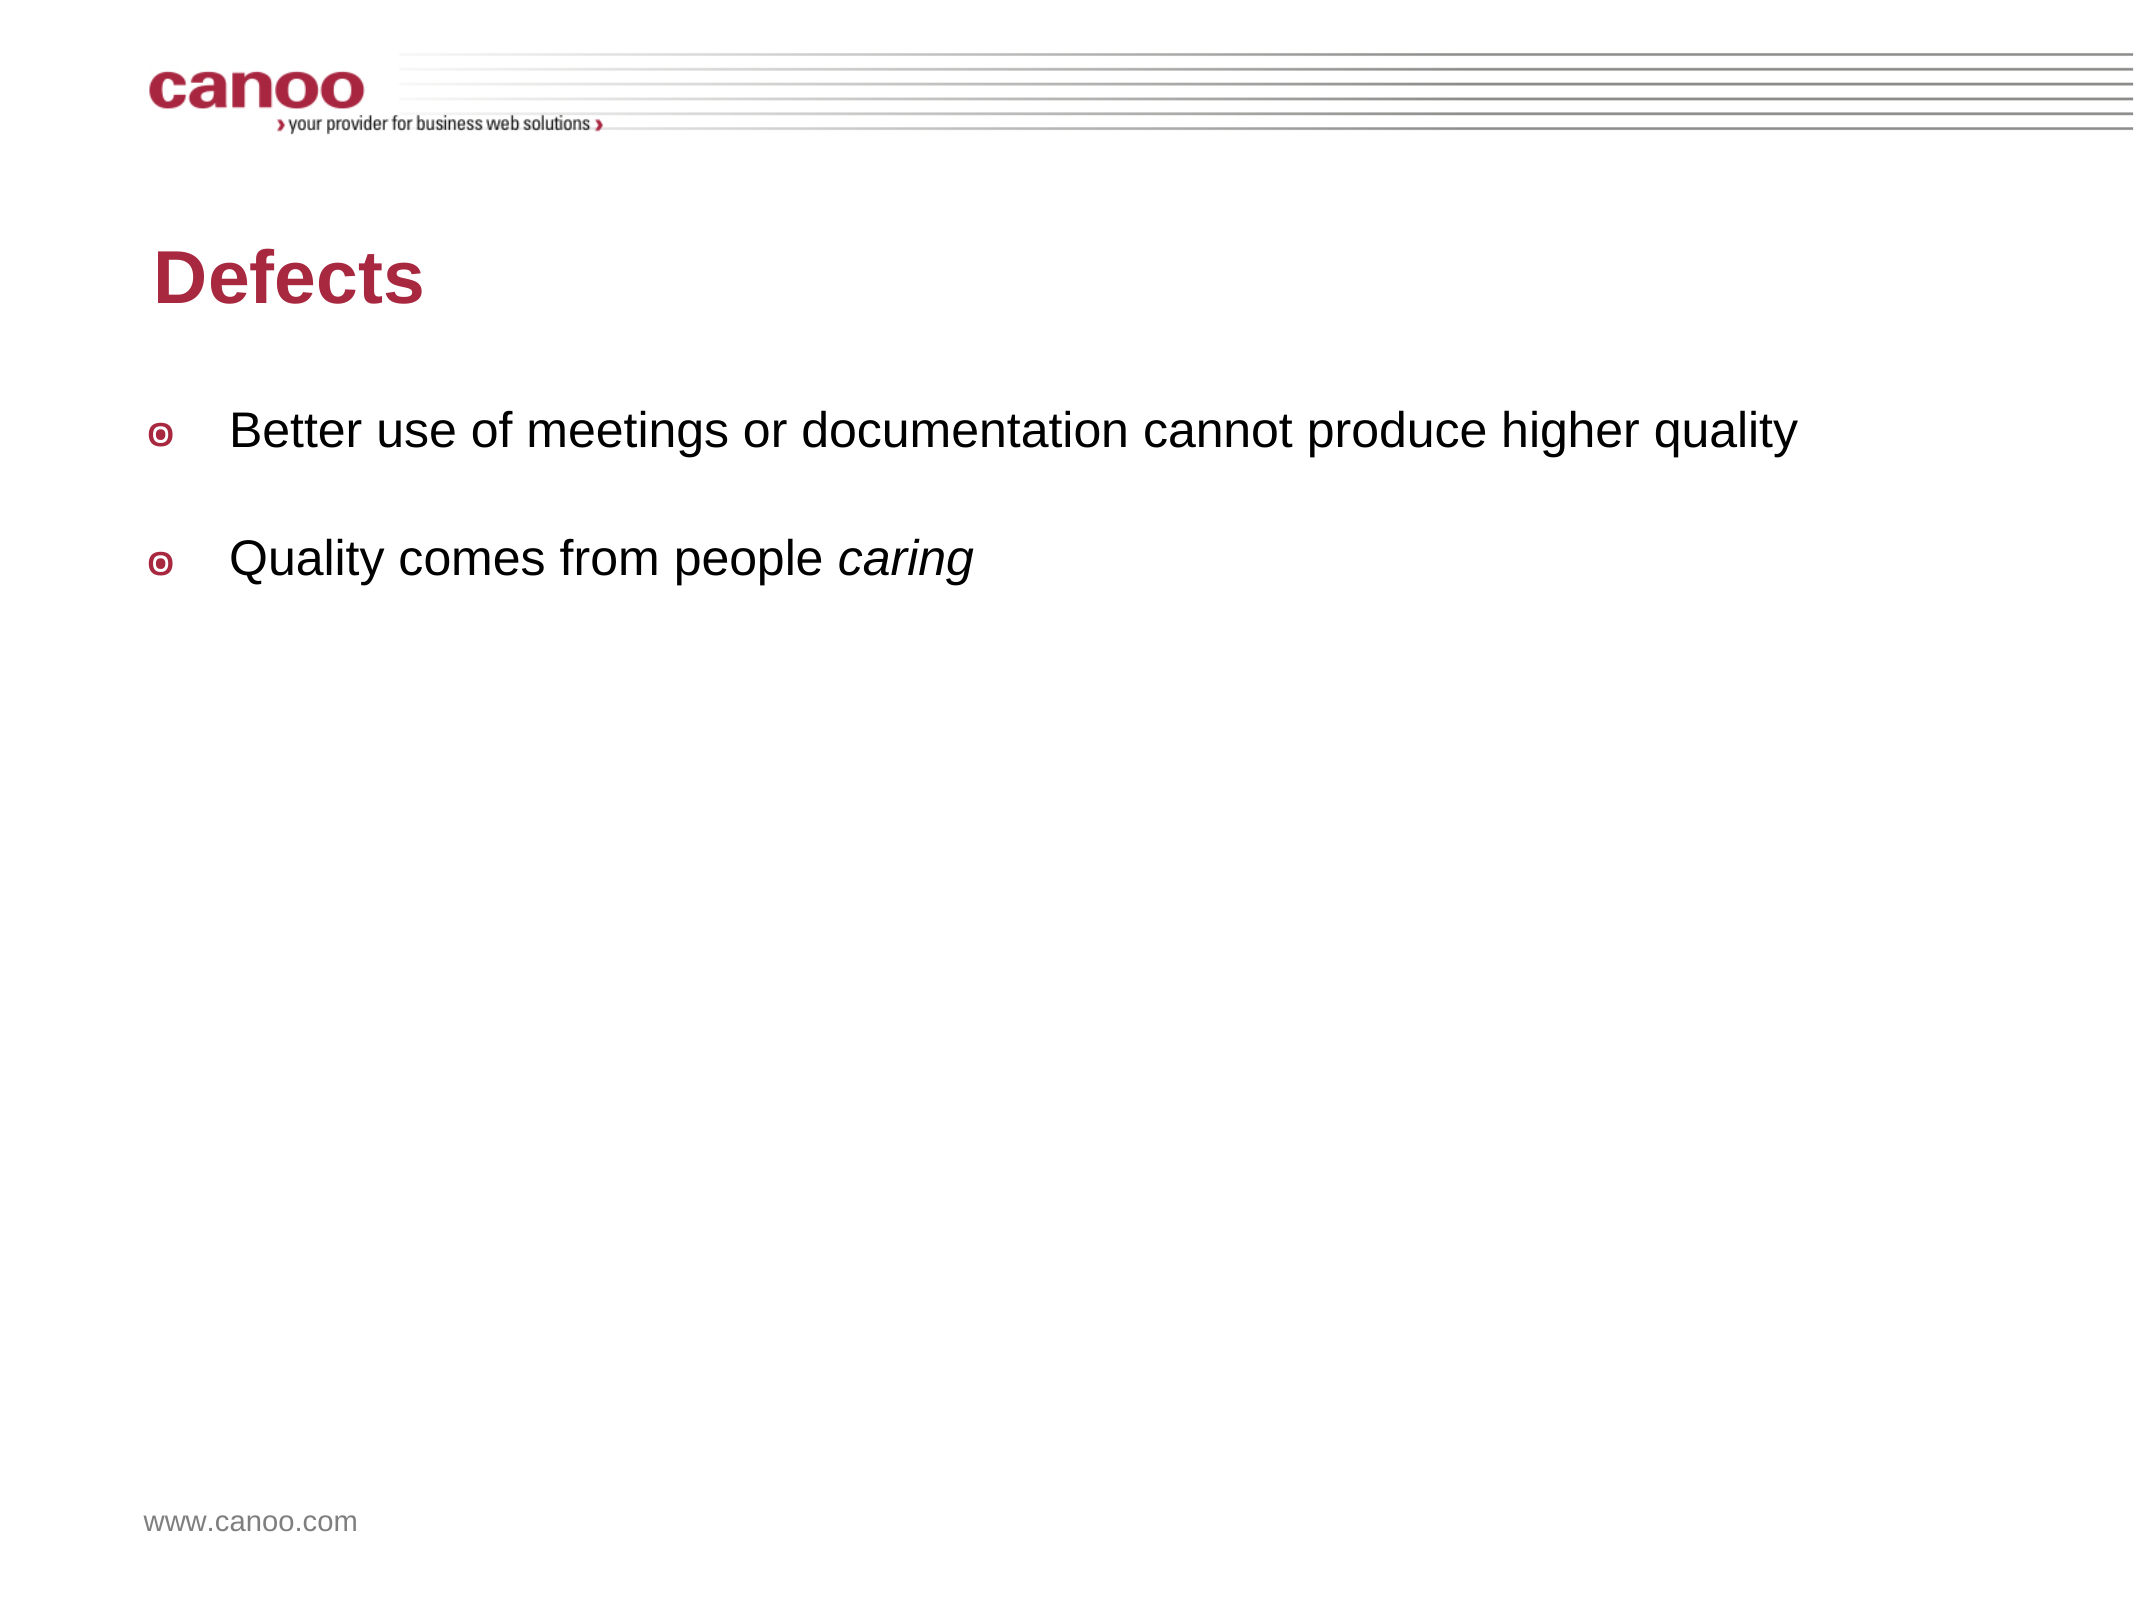

# Defects
Better use of meetings or documentation cannot produce higher quality
Quality comes from people caring